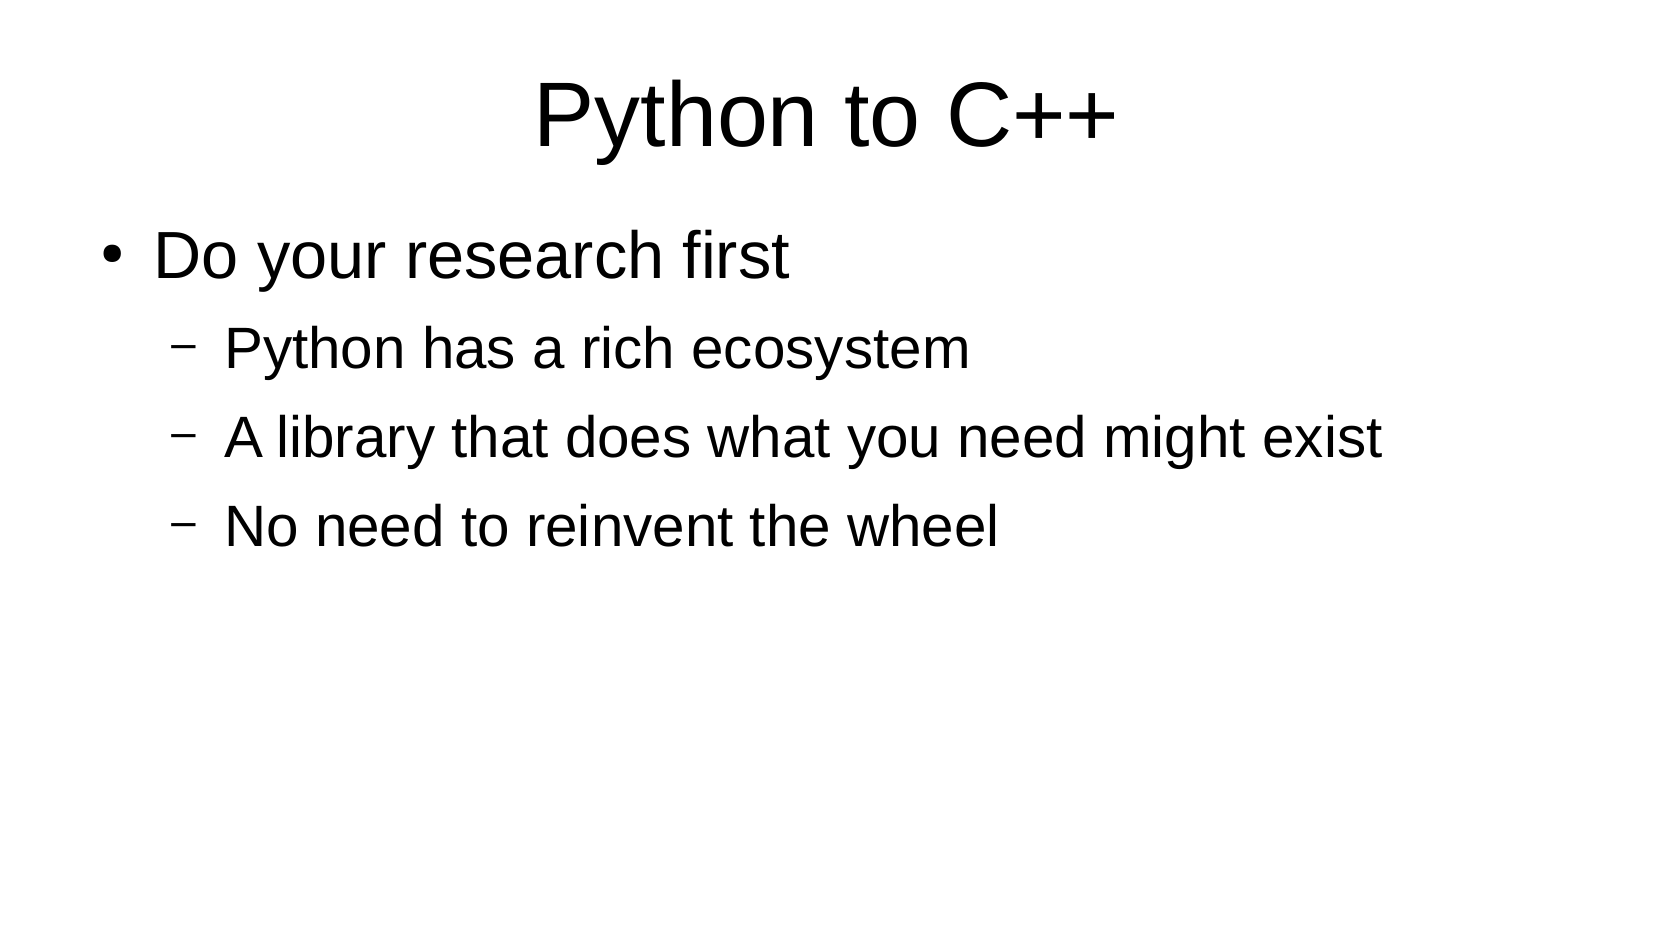

# Python to C++
Do your research first
Python has a rich ecosystem
A library that does what you need might exist
No need to reinvent the wheel